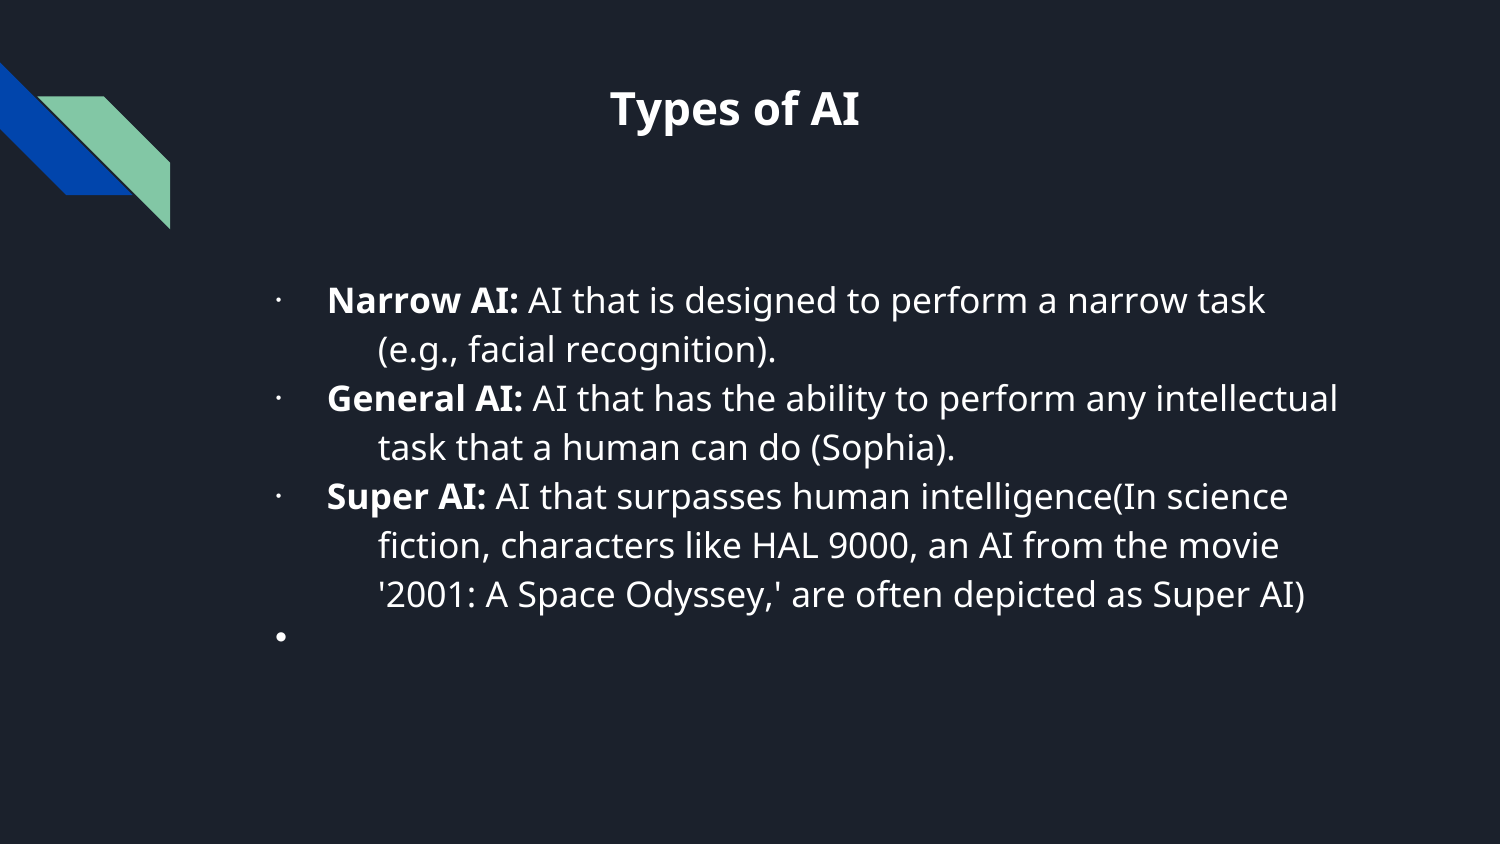

# Types of AI
Narrow AI: AI that is designed to perform a narrow task (e.g., facial recognition).
General AI: AI that has the ability to perform any intellectual task that a human can do (Sophia).
Super AI: AI that surpasses human intelligence(In science fiction, characters like HAL 9000, an AI from the movie '2001: A Space Odyssey,' are often depicted as Super AI)